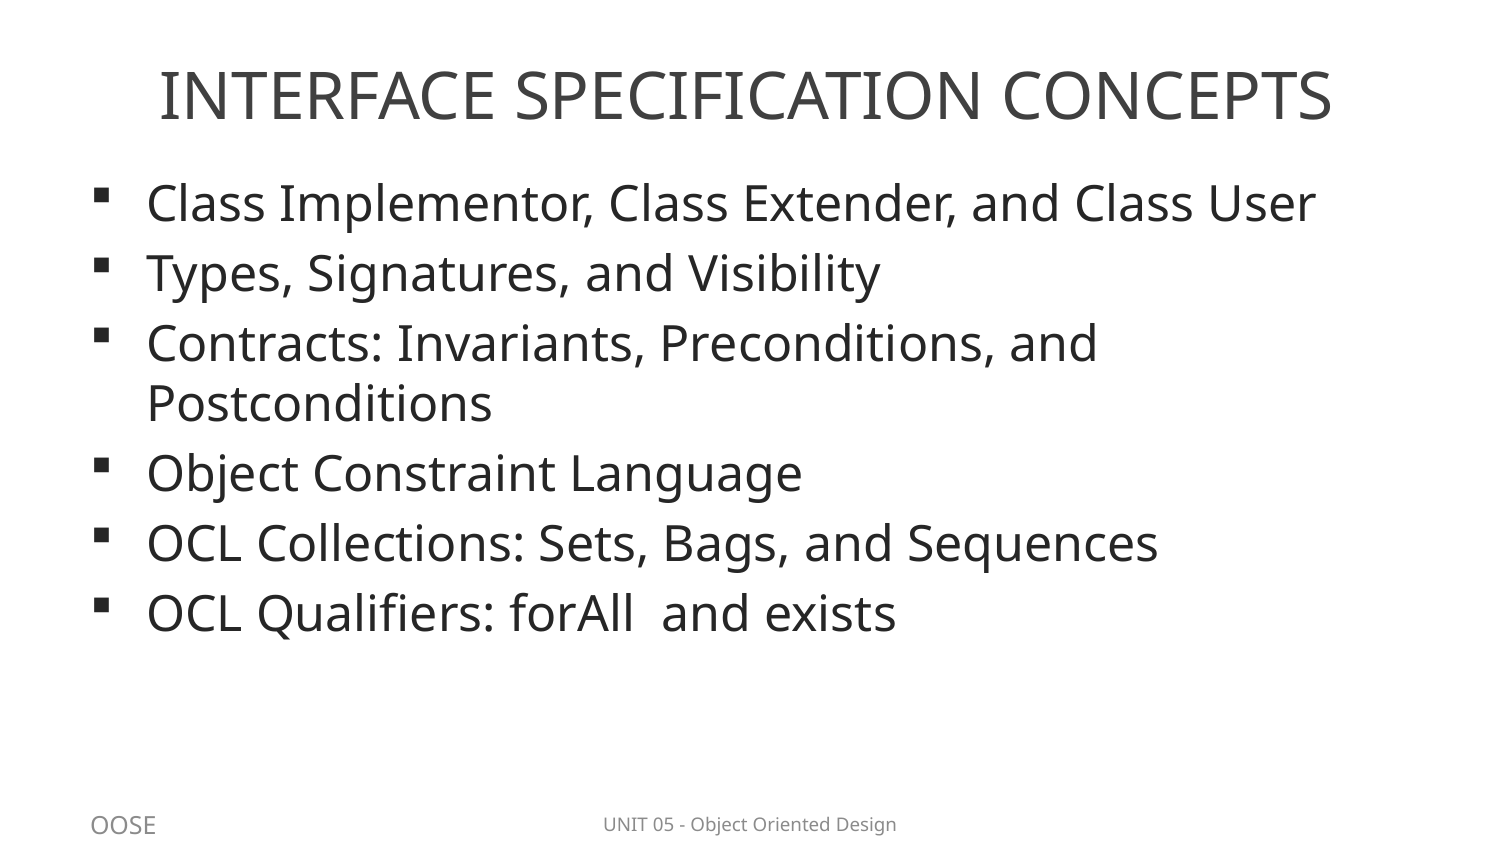

# Interface specification concepts
Class Implementor, Class Extender, and Class User
Types, Signatures, and Visibility
Contracts: Invariants, Preconditions, and Postconditions
Object Constraint Language
OCL Collections: Sets, Bags, and Sequences
OCL Qualifiers: forAll and exists
OOSE
UNIT 05 - Object Oriented Design